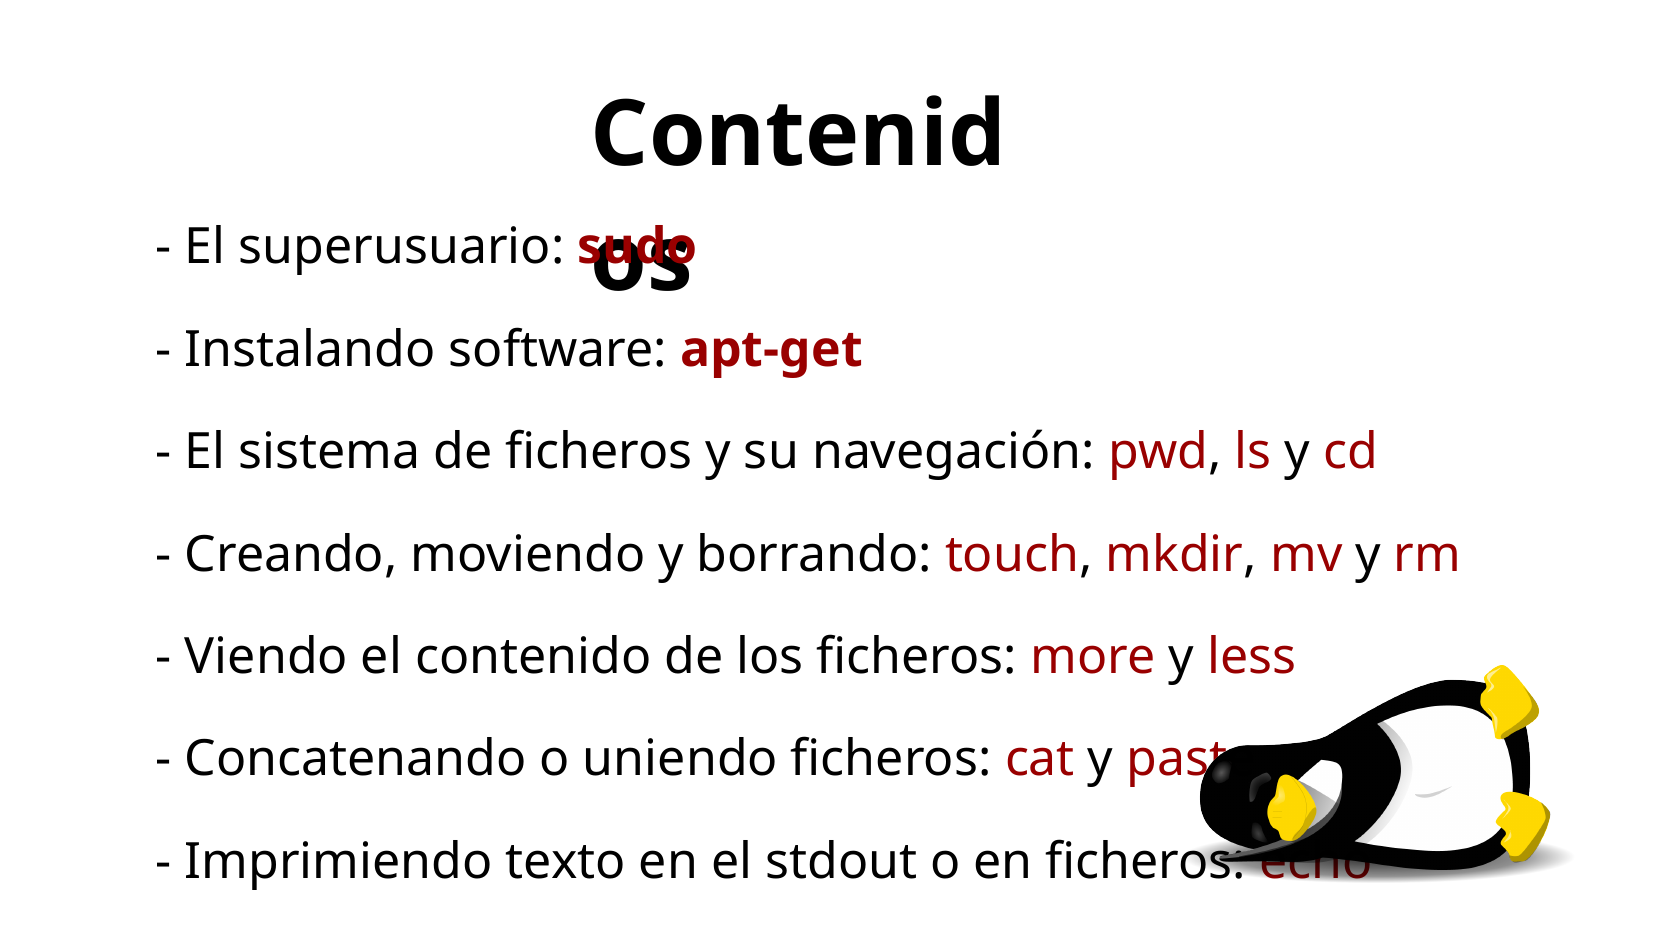

Contenidos
- El superusuario: sudo
- Instalando software: apt-get
- El sistema de ficheros y su navegación: pwd, ls y cd
- Creando, moviendo y borrando: touch, mkdir, mv y rm
- Viendo el contenido de los ficheros: more y less
- Concatenando o uniendo ficheros: cat y paste
- Imprimiendo texto en el stdout o en ficheros: echo
- Mi primer filtrado de texto: grep
- Mi primer script: Hola mundo!